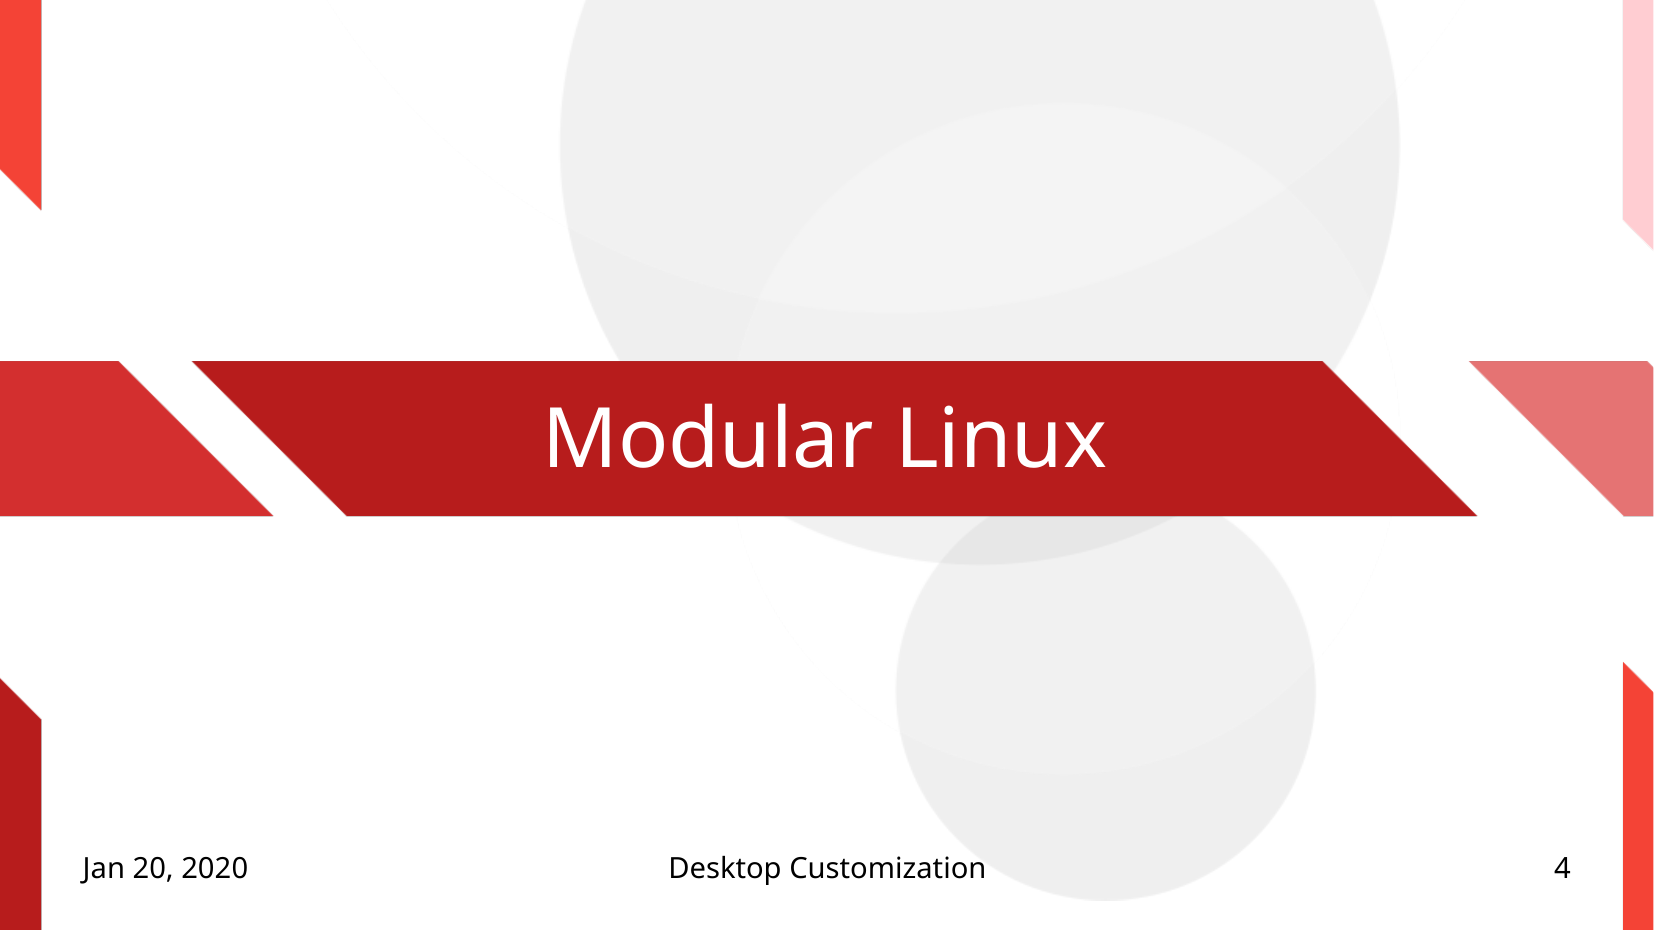

# Modular Linux
Jan 20, 2020
Desktop Customization
4